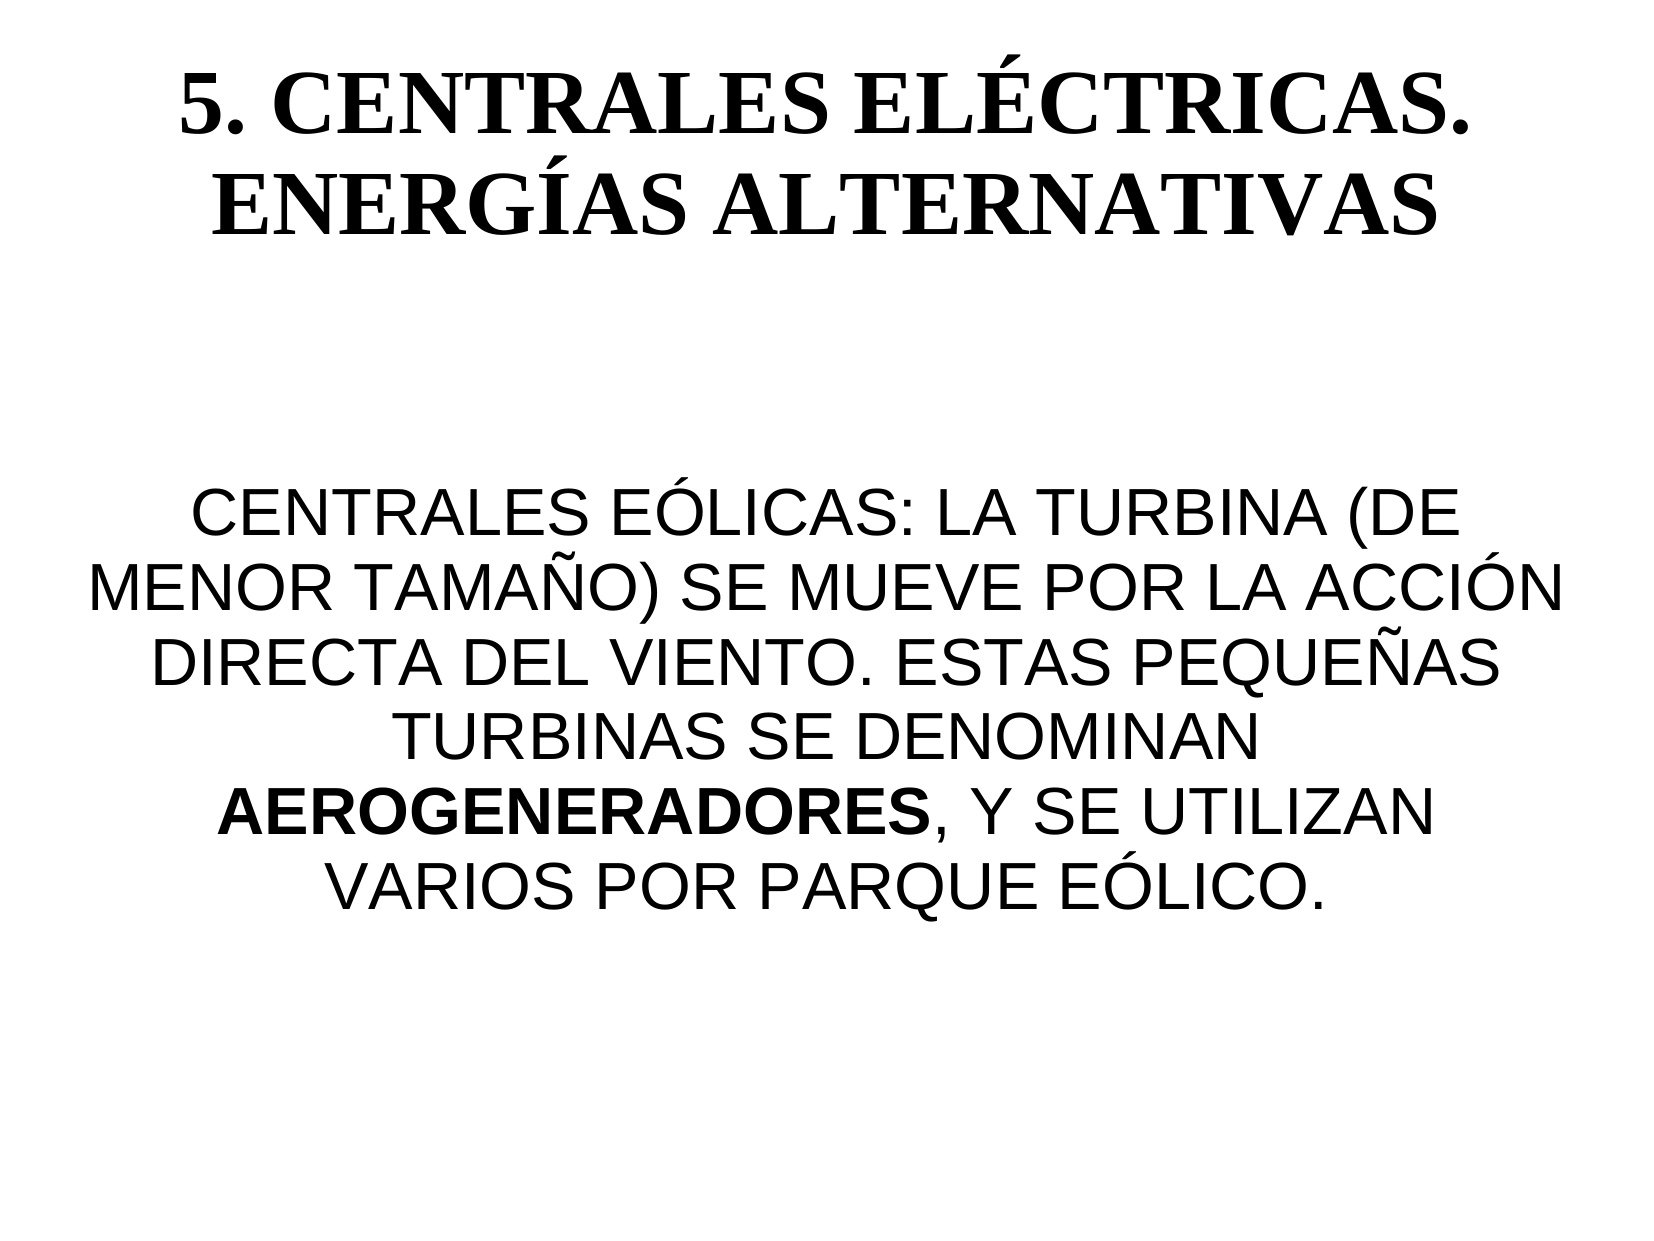

# 5. CENTRALES ELÉCTRICAS. ENERGÍAS ALTERNATIVAS
CENTRALES EÓLICAS: LA TURBINA (DE MENOR TAMAÑO) SE MUEVE POR LA ACCIÓN DIRECTA DEL VIENTO. ESTAS PEQUEÑAS TURBINAS SE DENOMINAN AEROGENERADORES, Y SE UTILIZAN VARIOS POR PARQUE EÓLICO.